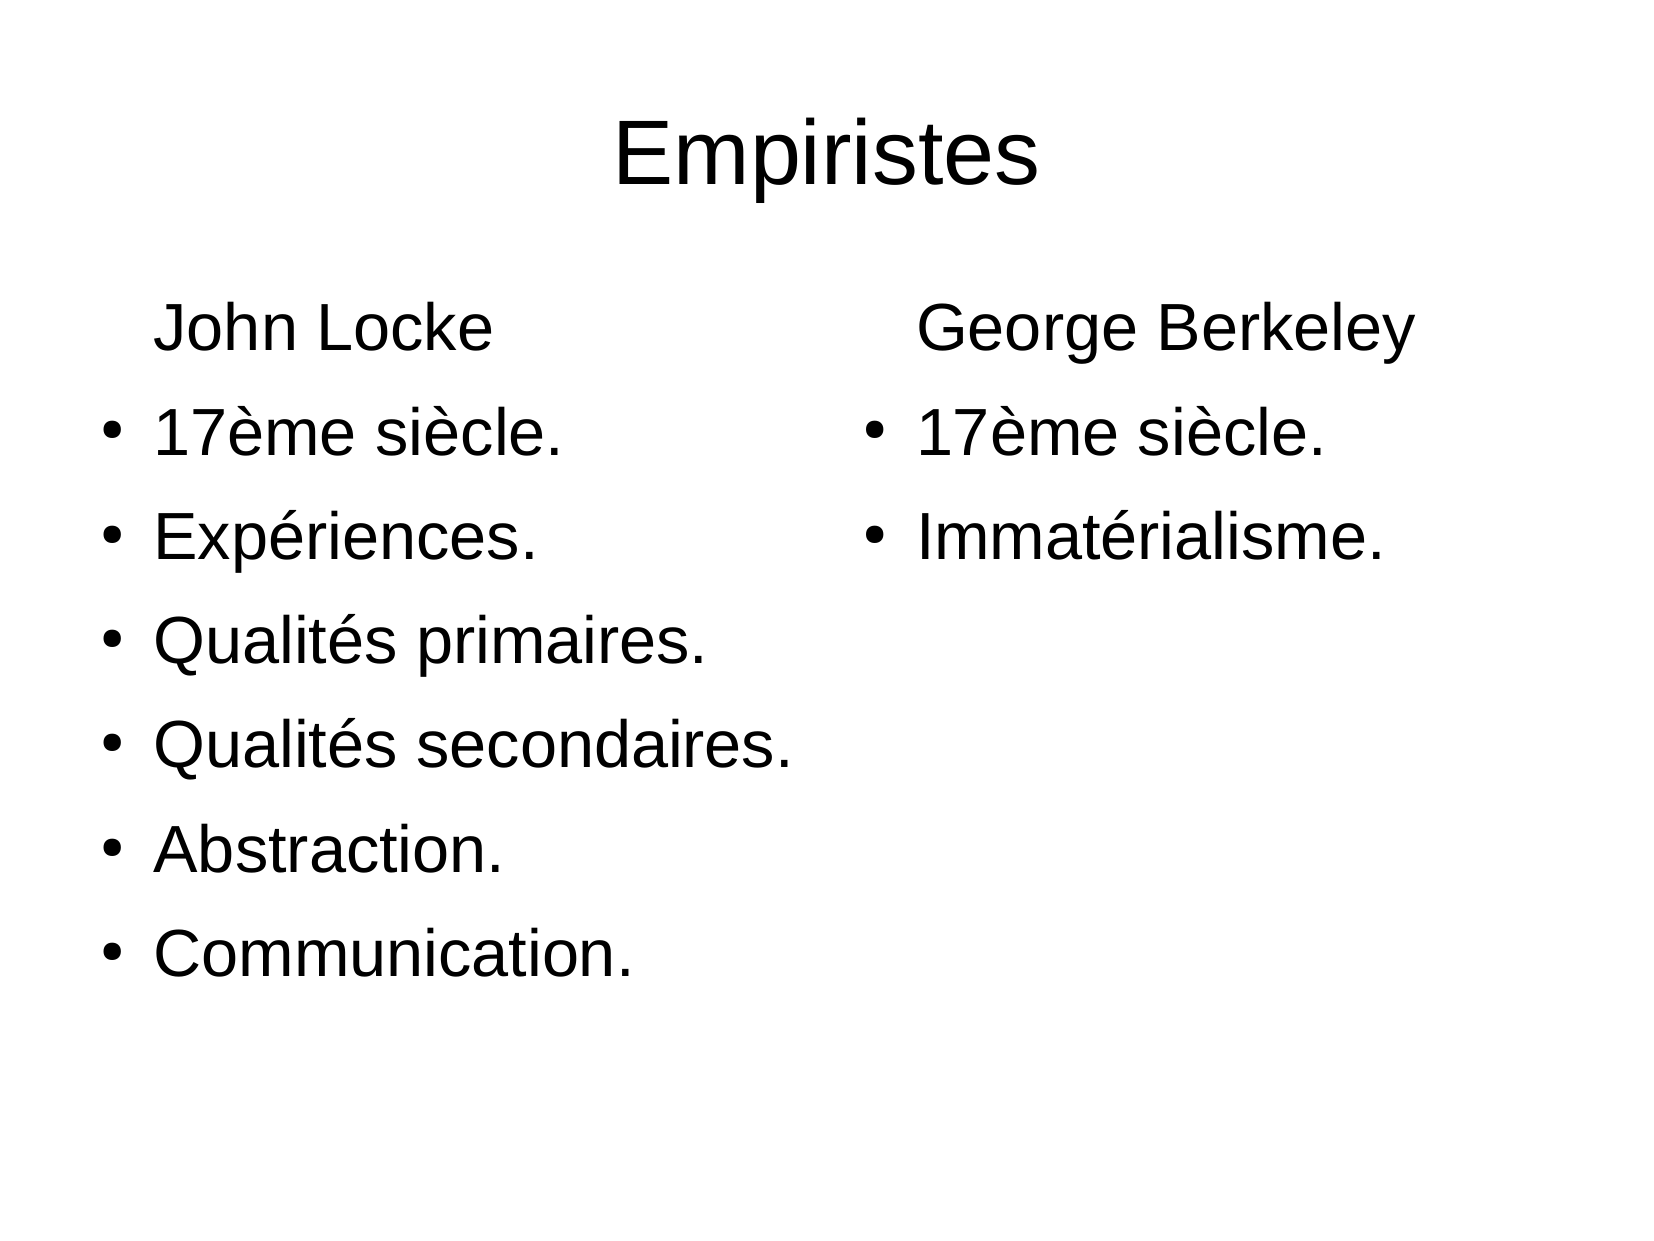

# Empiristes
John Locke
17ème siècle.
Expériences.
Qualités primaires.
Qualités secondaires.
Abstraction.
Communication.
George Berkeley
17ème siècle.
Immatérialisme.